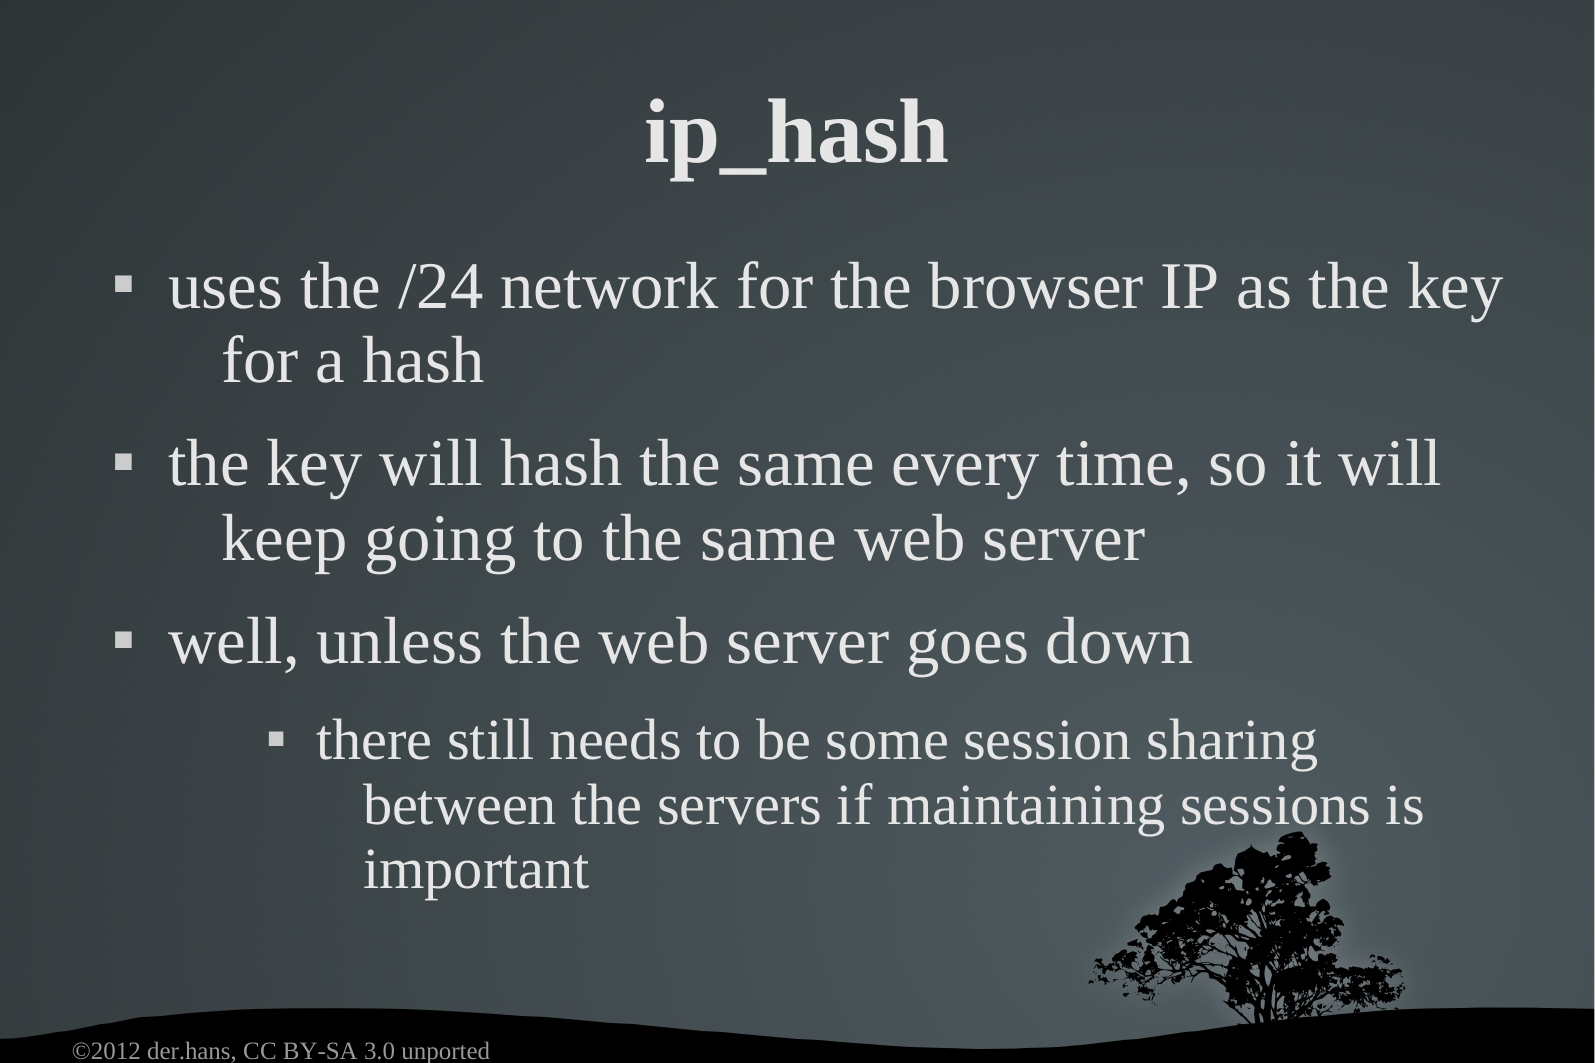

# ip_hash
uses the /24 network for the browser IP as the key for a hash
the key will hash the same every time, so it will keep going to the same web server
well, unless the web server goes down
there still needs to be some session sharing between the servers if maintaining sessions is important
©2012 der.hans, CC BY-SA 3.0 unported